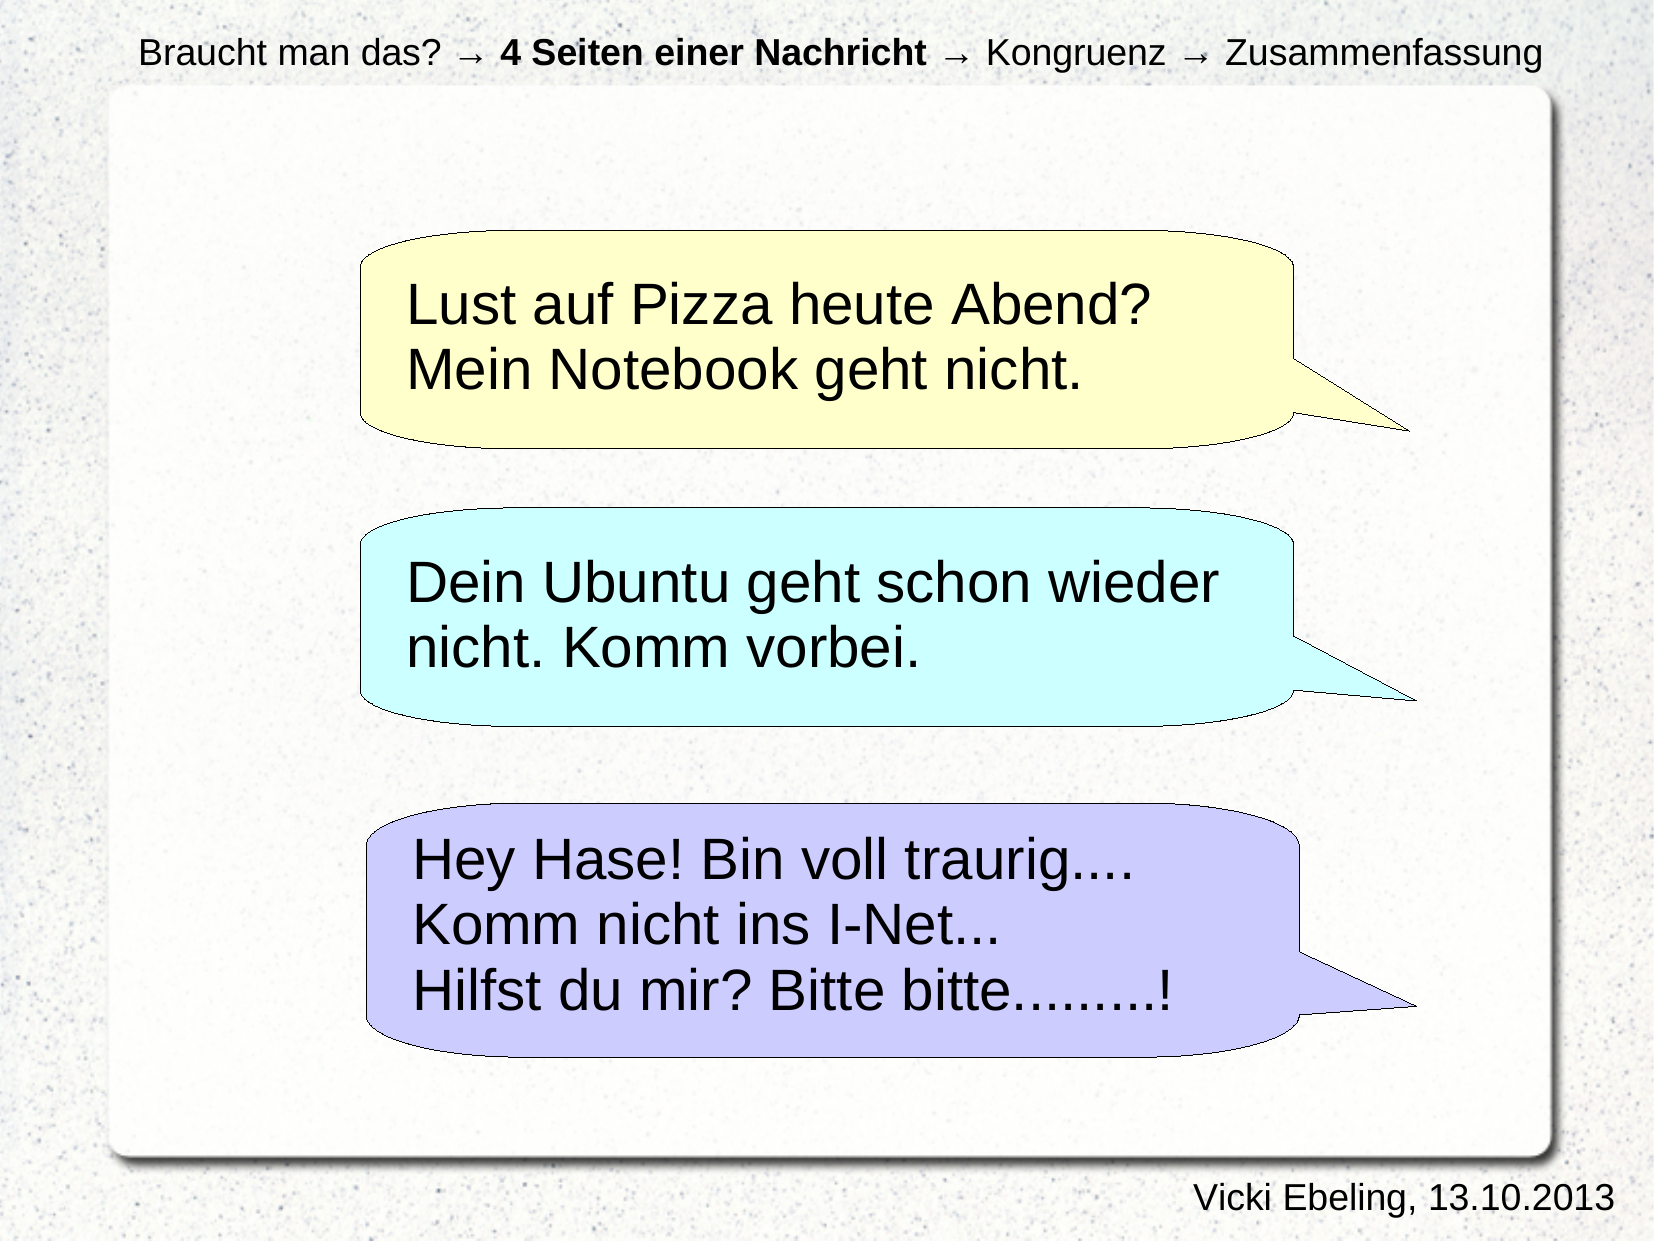

Braucht man das? → 4 Seiten einer Nachricht → Kongruenz → Zusammenfassung
Lust auf Pizza heute Abend?
Mein Notebook geht nicht.
Dein Ubuntu geht schon wieder
nicht. Komm vorbei.
Hey Hase! Bin voll traurig....
Komm nicht ins I-Net...
Hilfst du mir? Bitte bitte.........!
Vicki Ebeling, 13.10.2013